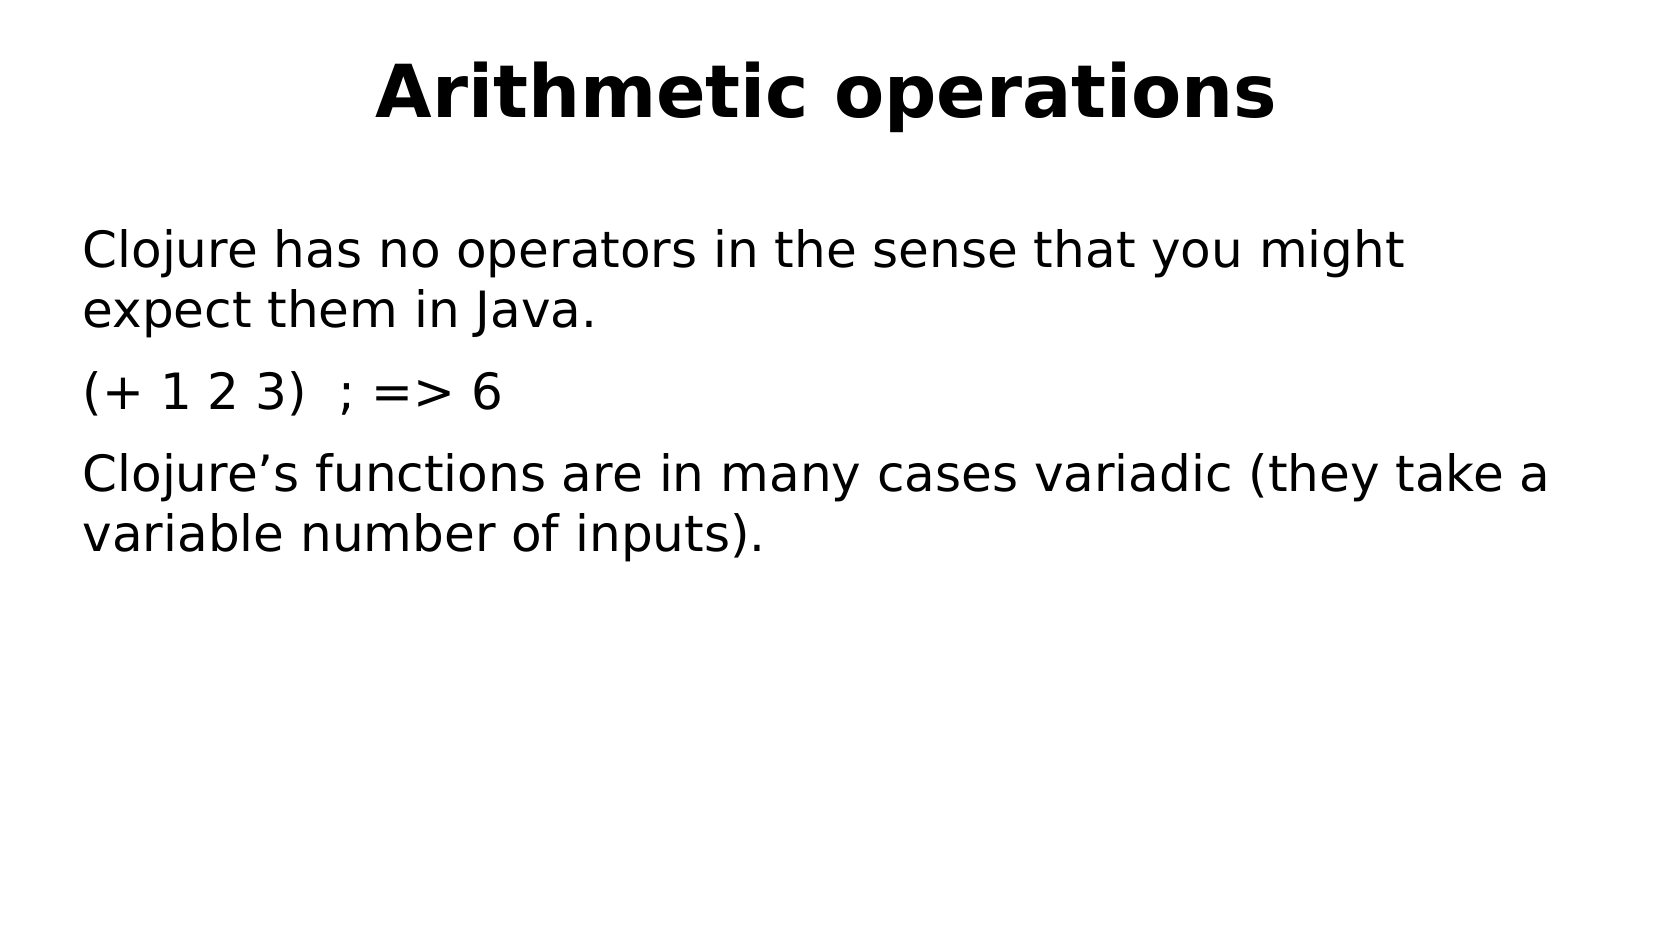

# Arithmetic operations
Clojure has no operators in the sense that you might expect them in Java.
(+ 1 2 3) ; => 6
Clojure’s functions are in many cases variadic (they take a variable number of inputs).